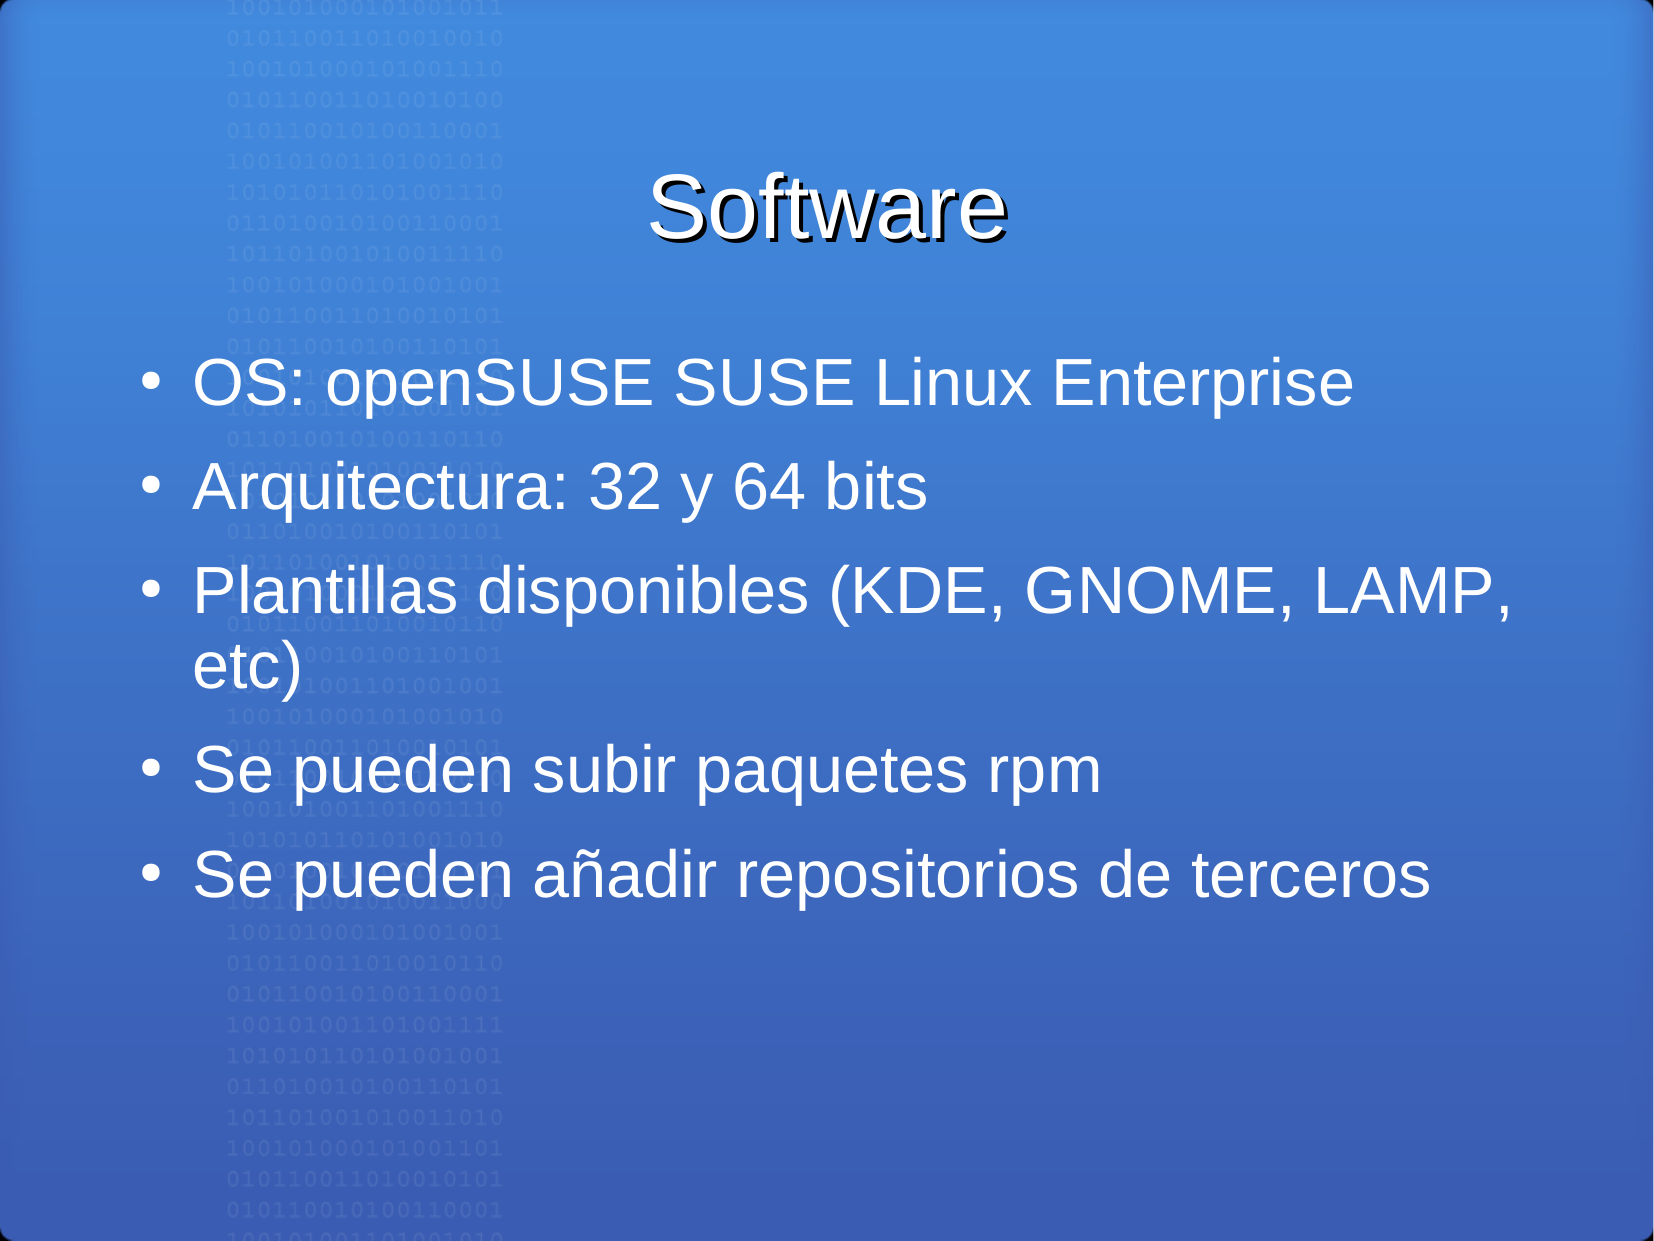

# Software
OS: openSUSE SUSE Linux Enterprise
Arquitectura: 32 y 64 bits
Plantillas disponibles (KDE, GNOME, LAMP, etc)
Se pueden subir paquetes rpm
Se pueden añadir repositorios de terceros